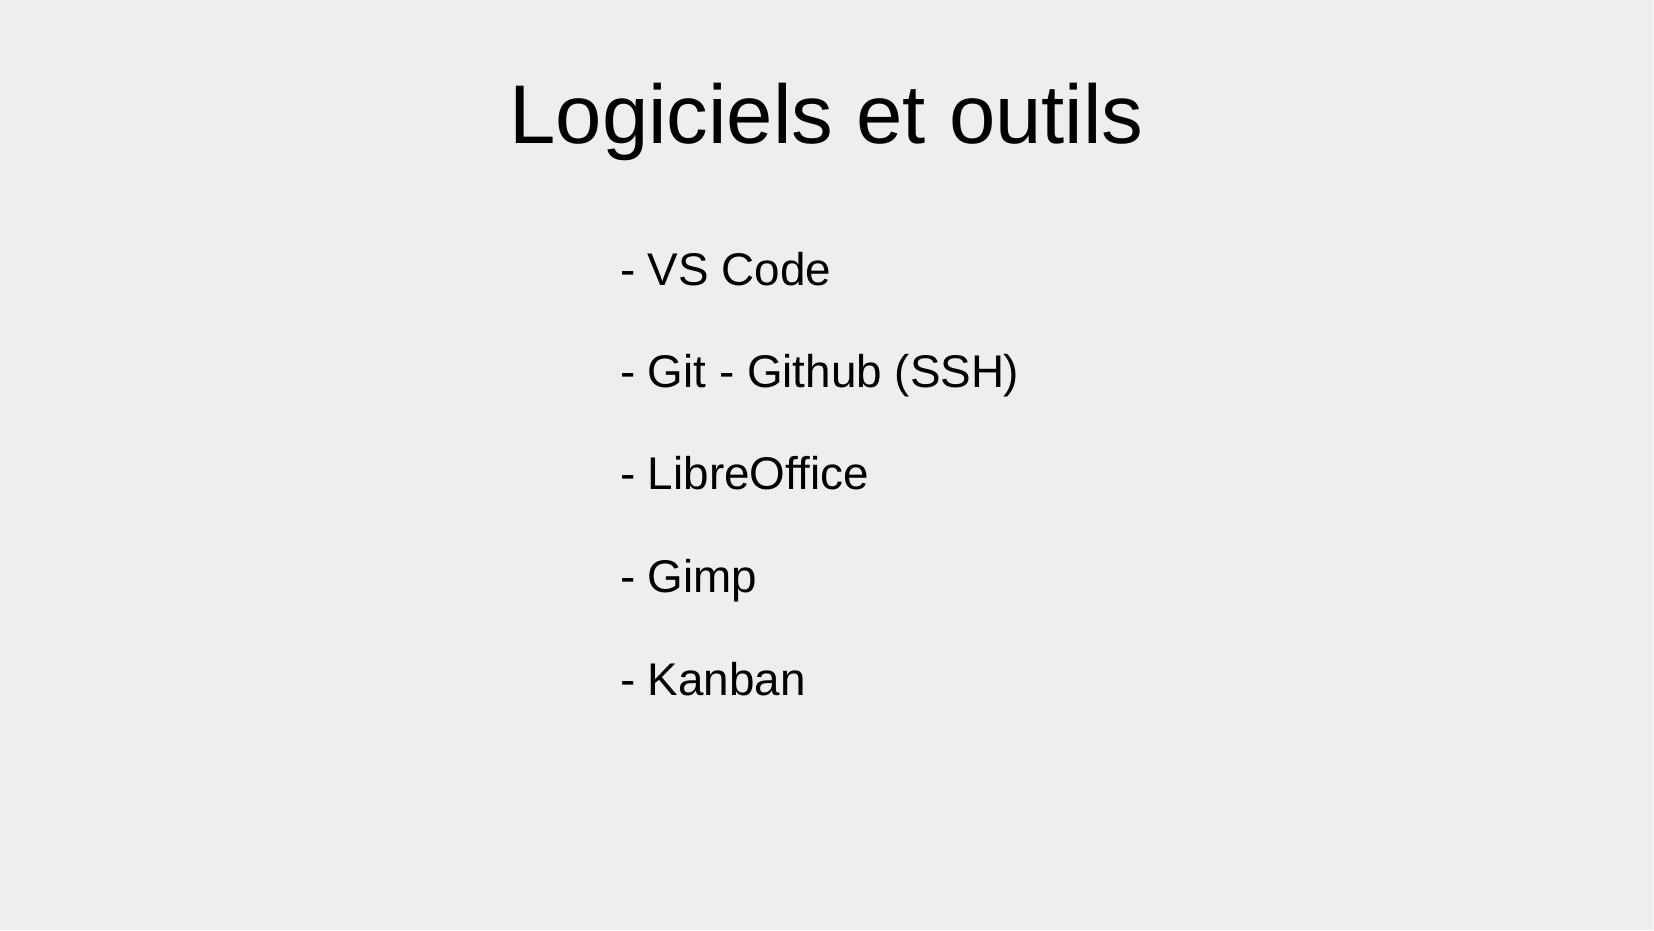

# Logiciels et outils
- VS Code
- Git - Github (SSH)
- LibreOffice
- Gimp
- Kanban